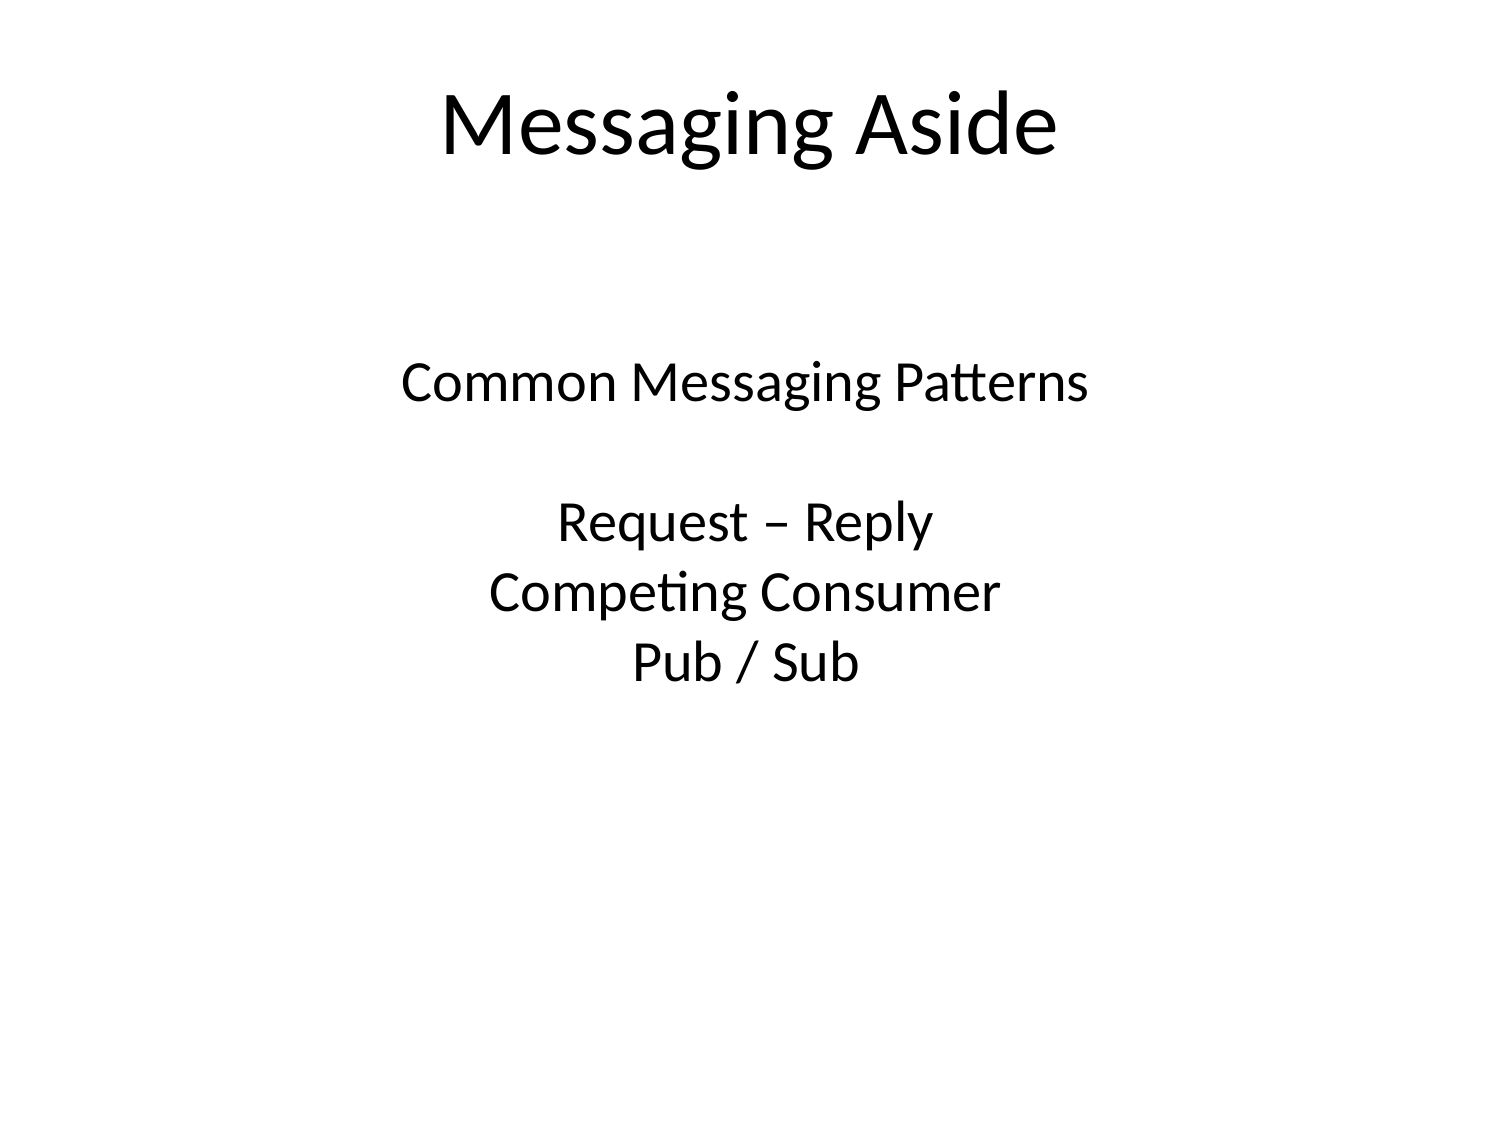

# Messaging Aside
Common Messaging Patterns
Request – Reply
Competing Consumer
Pub / Sub